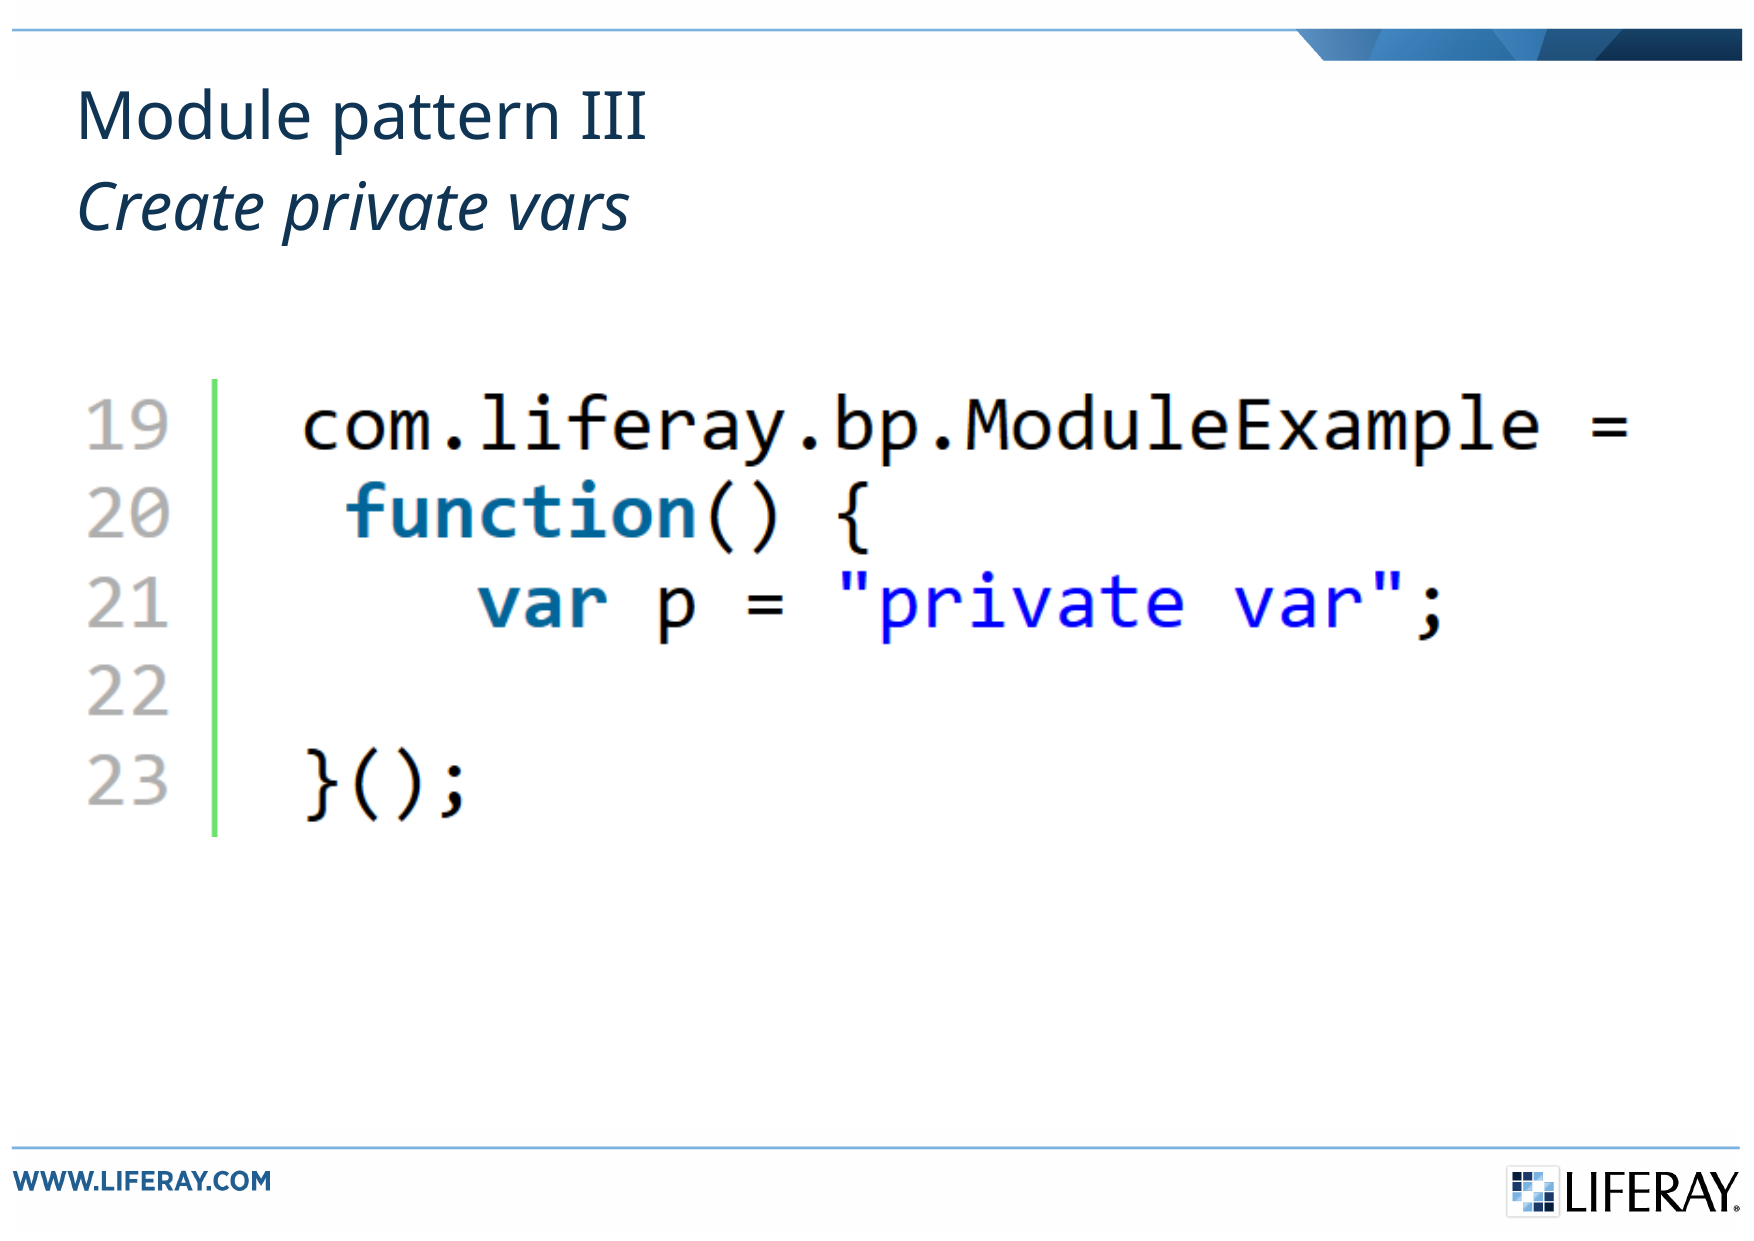

# Module pattern III Create private vars